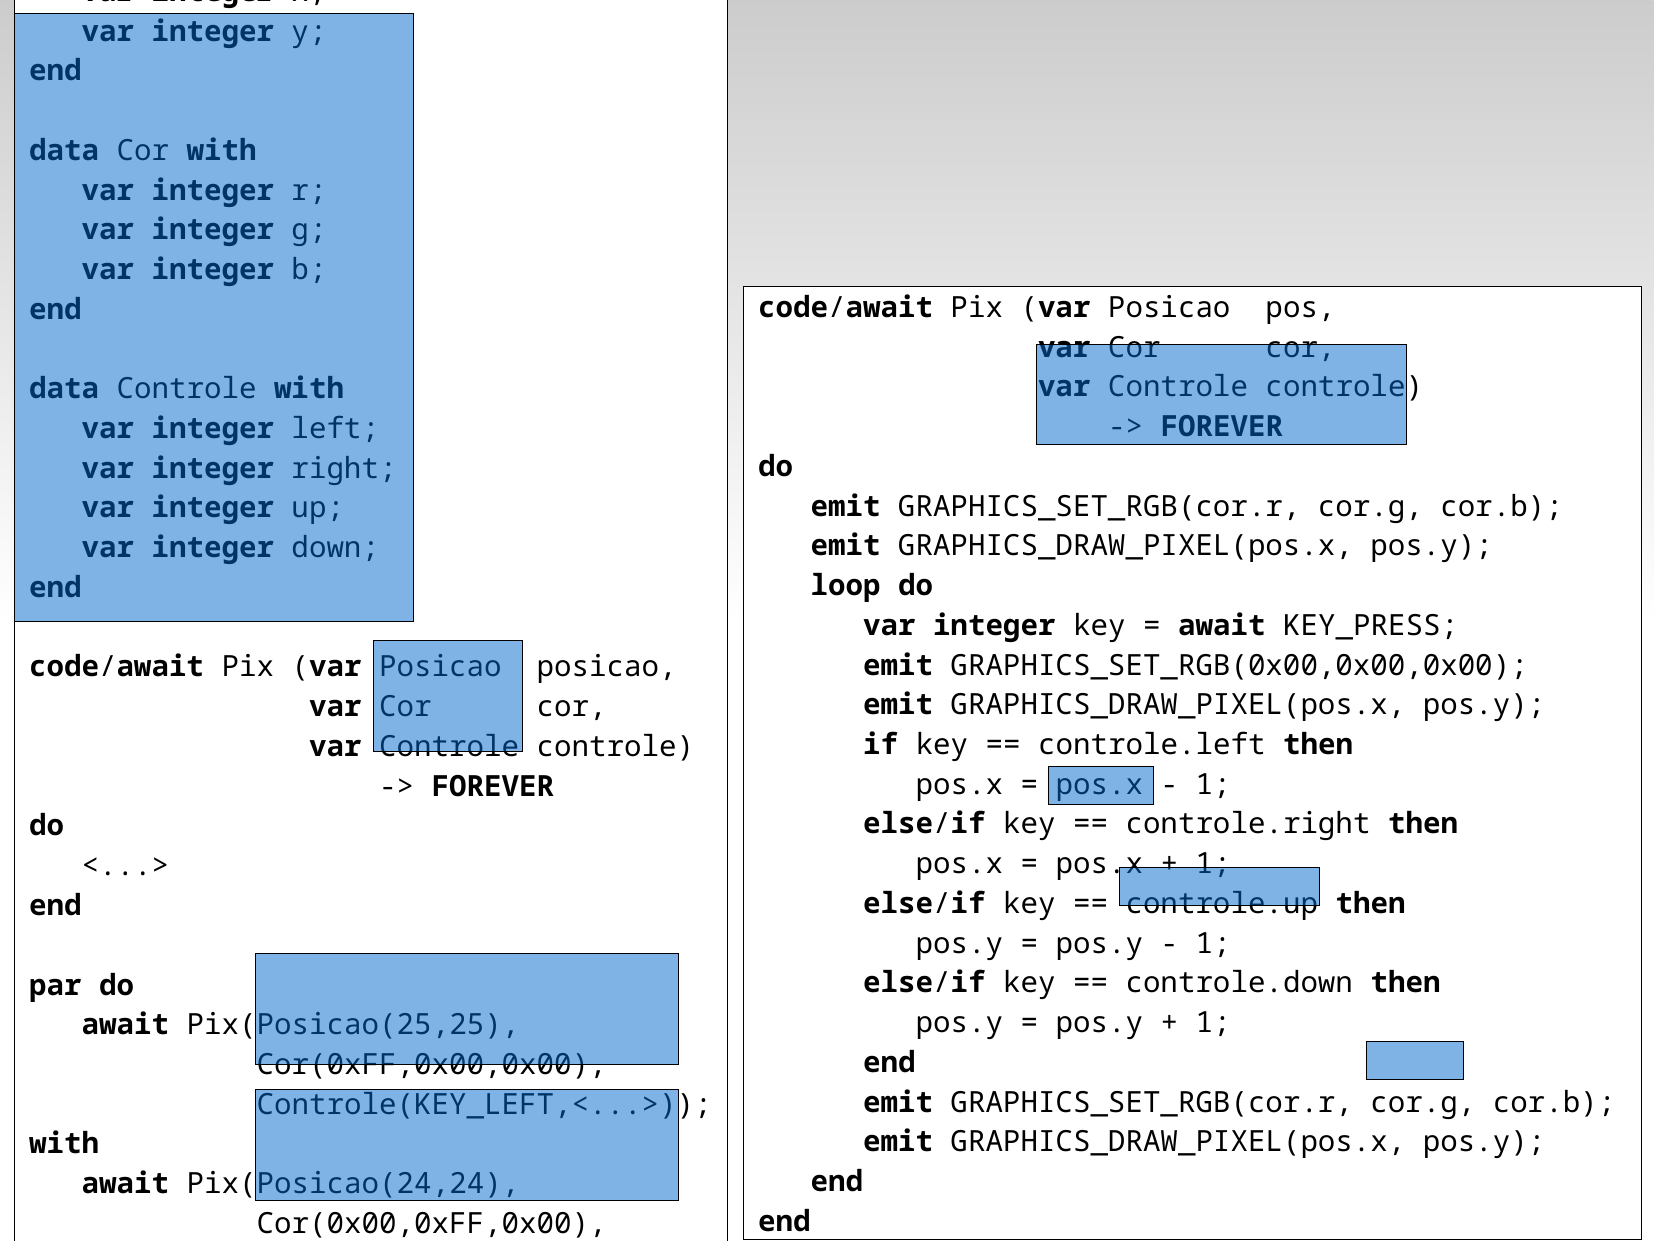

data Posicao with
 var integer x;
 var integer y;
end
data Cor with
 var integer r;
 var integer g;
 var integer b;
end
data Controle with
 var integer left;
 var integer right;
 var integer up;
 var integer down;
end
code/await Pix (var Posicao posicao,
 var Cor cor,
 var Controle controle)
 -> FOREVER
do
 <...>
end
par do
 await Pix(Posicao(25,25),
 Cor(0xFF,0x00,0x00),
 Controle(KEY_LEFT,<...>));
with
 await Pix(Posicao(24,24),
 Cor(0x00,0xFF,0x00),
 Controle(KEY_a,<...>));
end
code/await Pix (var Posicao pos,
 var Cor cor,
 var Controle controle)
 -> FOREVER
do
 emit GRAPHICS_SET_RGB(cor.r, cor.g, cor.b);
 emit GRAPHICS_DRAW_PIXEL(pos.x, pos.y);
 loop do
 var integer key = await KEY_PRESS;
 emit GRAPHICS_SET_RGB(0x00,0x00,0x00);
 emit GRAPHICS_DRAW_PIXEL(pos.x, pos.y);
 if key == controle.left then
 pos.x = pos.x - 1;
 else/if key == controle.right then
 pos.x = pos.x + 1;
 else/if key == controle.up then
 pos.y = pos.y - 1;
 else/if key == controle.down then
 pos.y = pos.y + 1;
 end
 emit GRAPHICS_SET_RGB(cor.r, cor.g, cor.b);
 emit GRAPHICS_DRAW_PIXEL(pos.x, pos.y);
 end
end